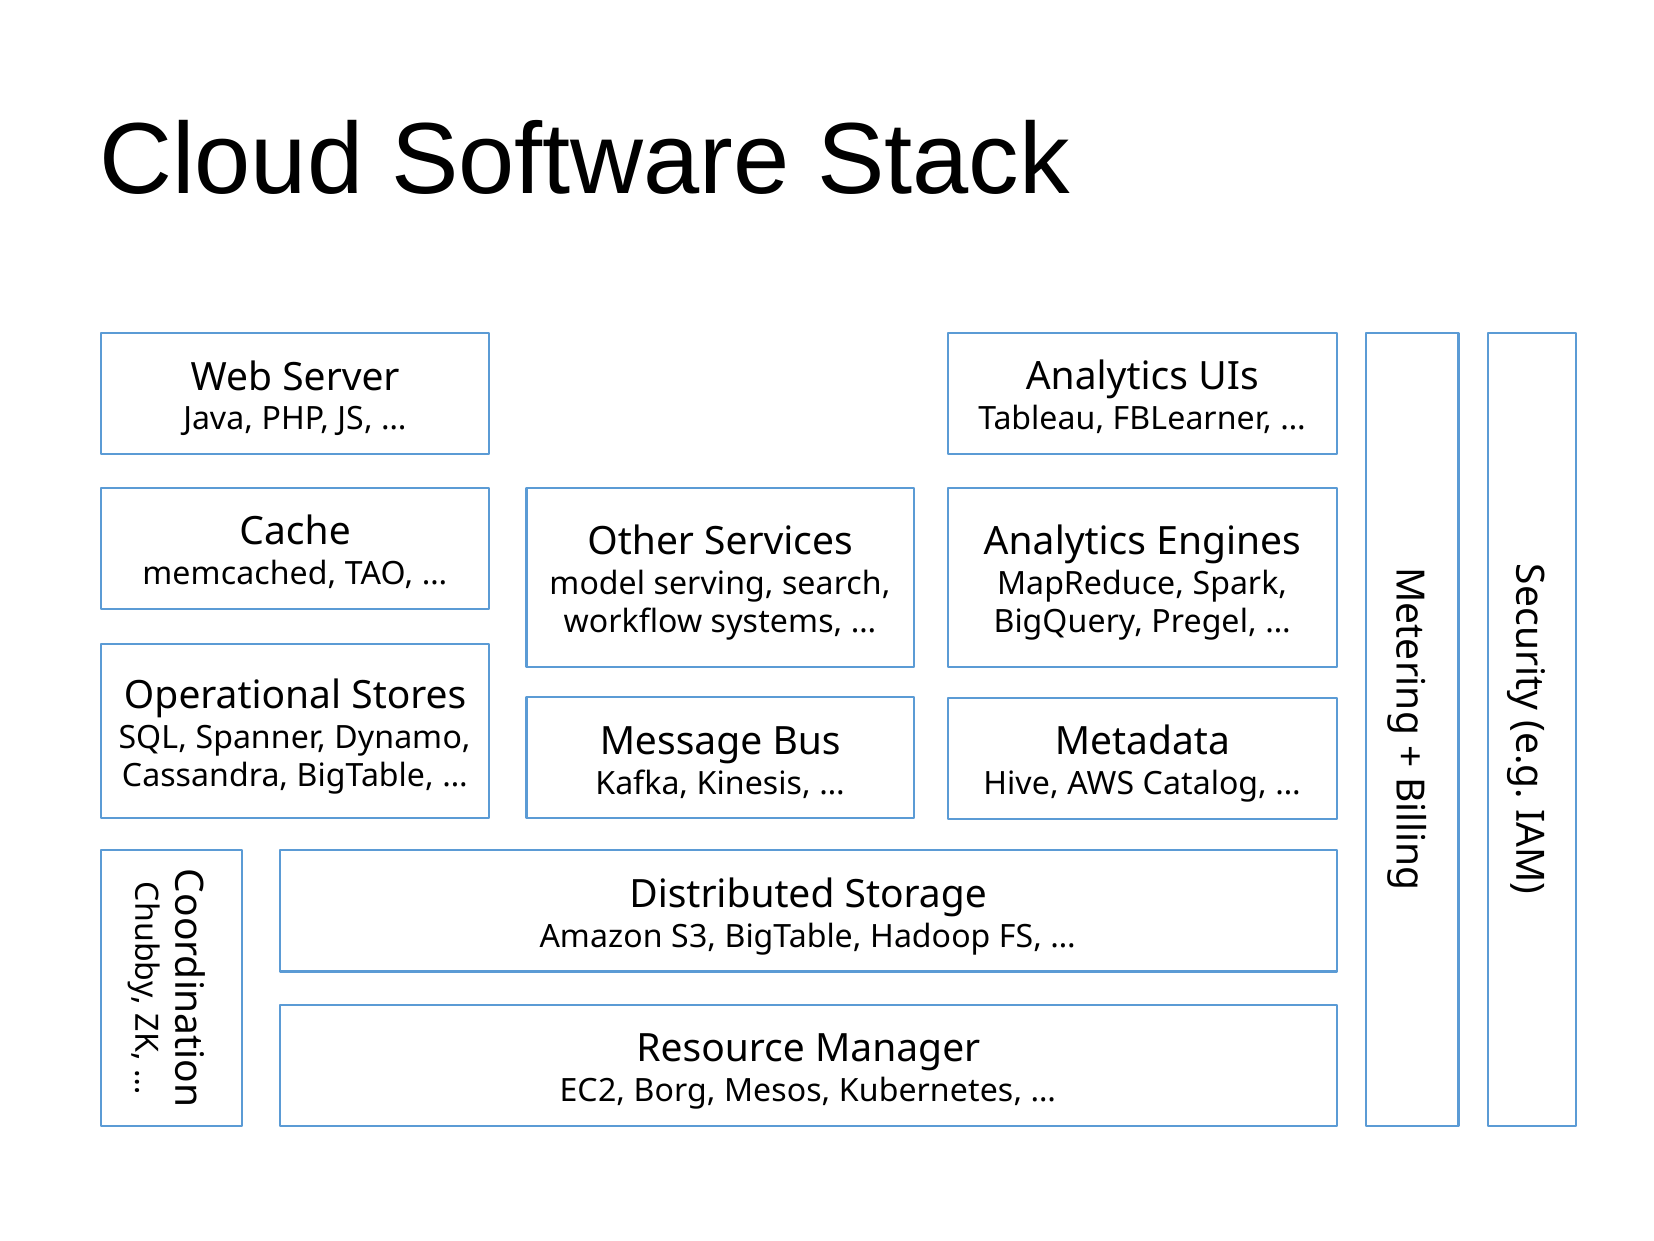

# Cloud Software Stack
Analytics UIs
Tableau, FBLearner, …
Web Server
Java, PHP, JS, …
Cache
memcached, TAO, …
Other Services
model serving, search, workflow systems, …
Analytics Engines
MapReduce, Spark, BigQuery, Pregel, …
Operational Stores
SQL, Spanner, Dynamo, Cassandra, BigTable, …
Metering + Billing
Security (e.g. IAM)
Message Bus
Kafka, Kinesis, …
Metadata
Hive, AWS Catalog, …
Distributed Storage
Amazon S3, BigTable, Hadoop FS, …
Coordination
Chubby, ZK, …
Resource Manager
EC2, Borg, Mesos, Kubernetes, …